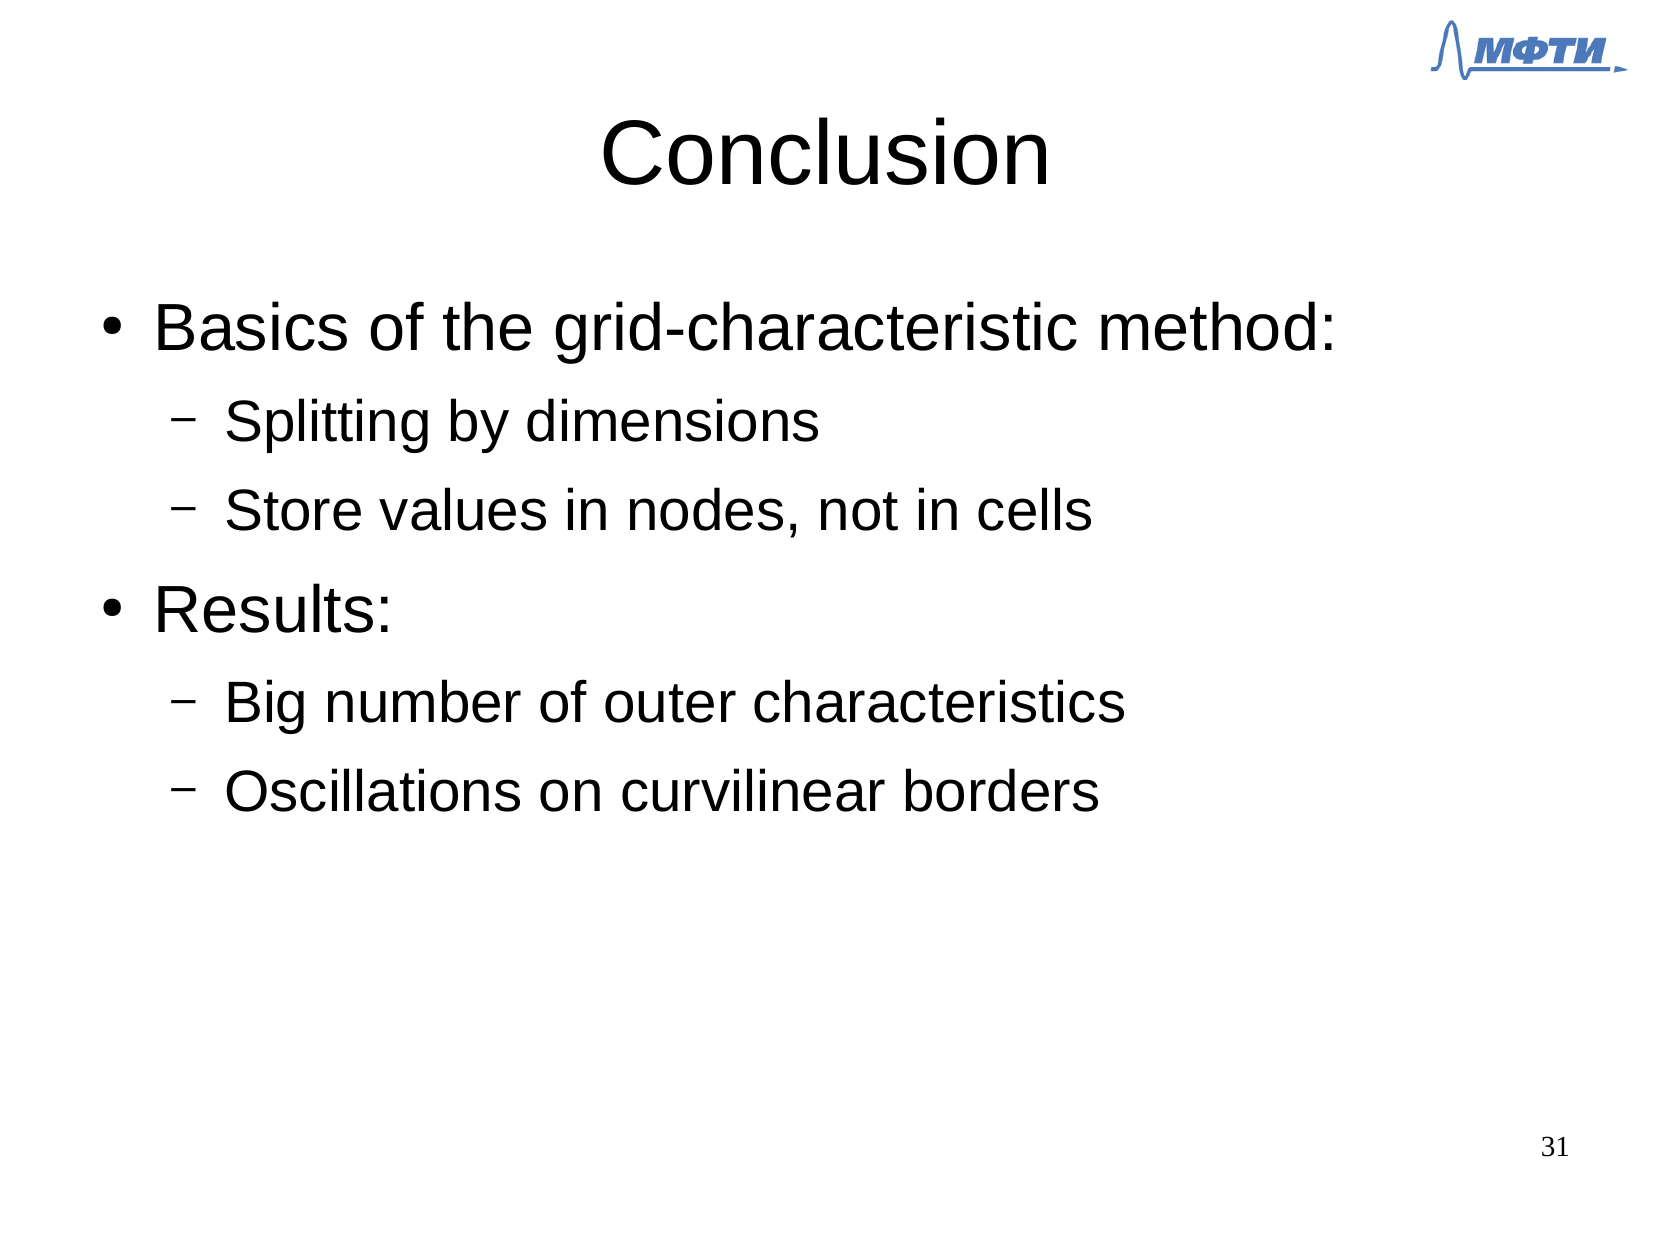

# Conclusion
Basics of the grid-characteristic method:
Splitting by dimensions
Store values in nodes, not in cells
Results:
Big number of outer characteristics
Oscillations on curvilinear borders
31